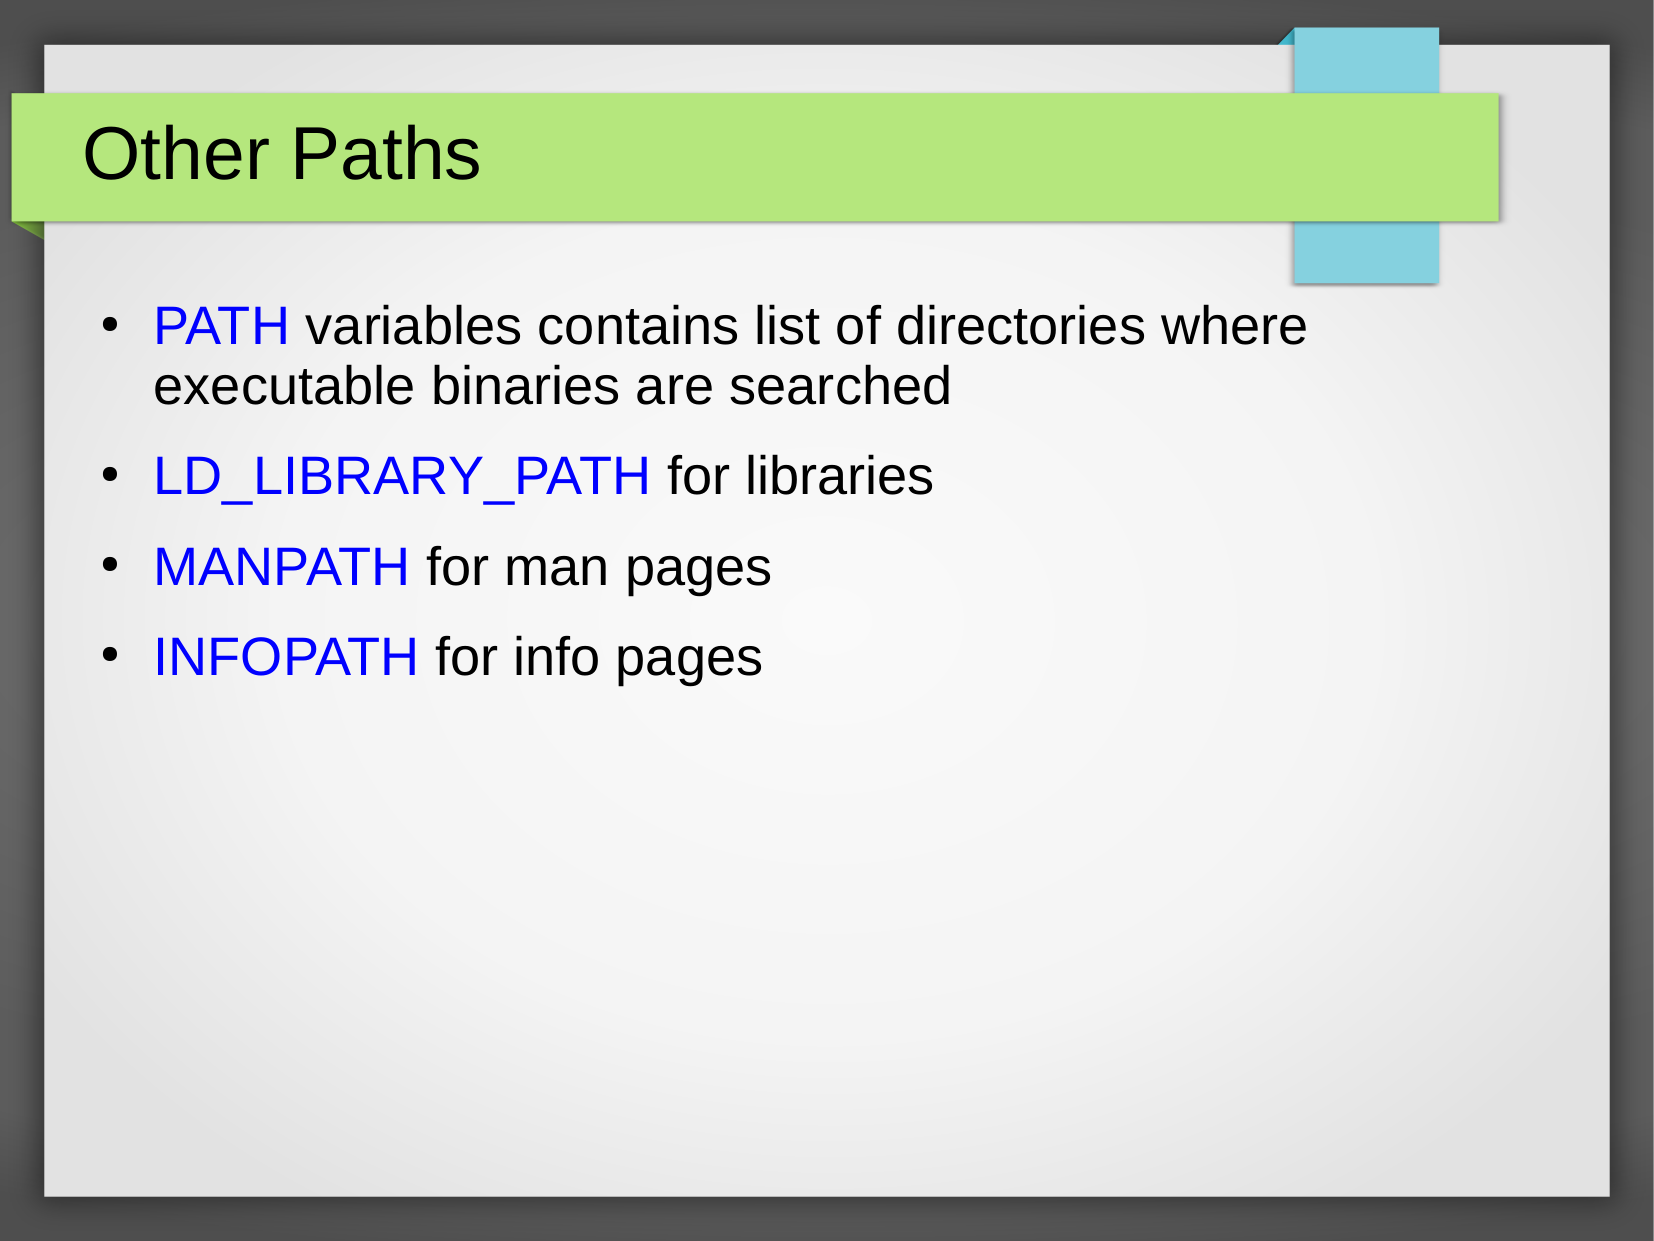

# Other Paths
PATH variables contains list of directories where executable binaries are searched
LD_LIBRARY_PATH for libraries
MANPATH for man pages
INFOPATH for info pages